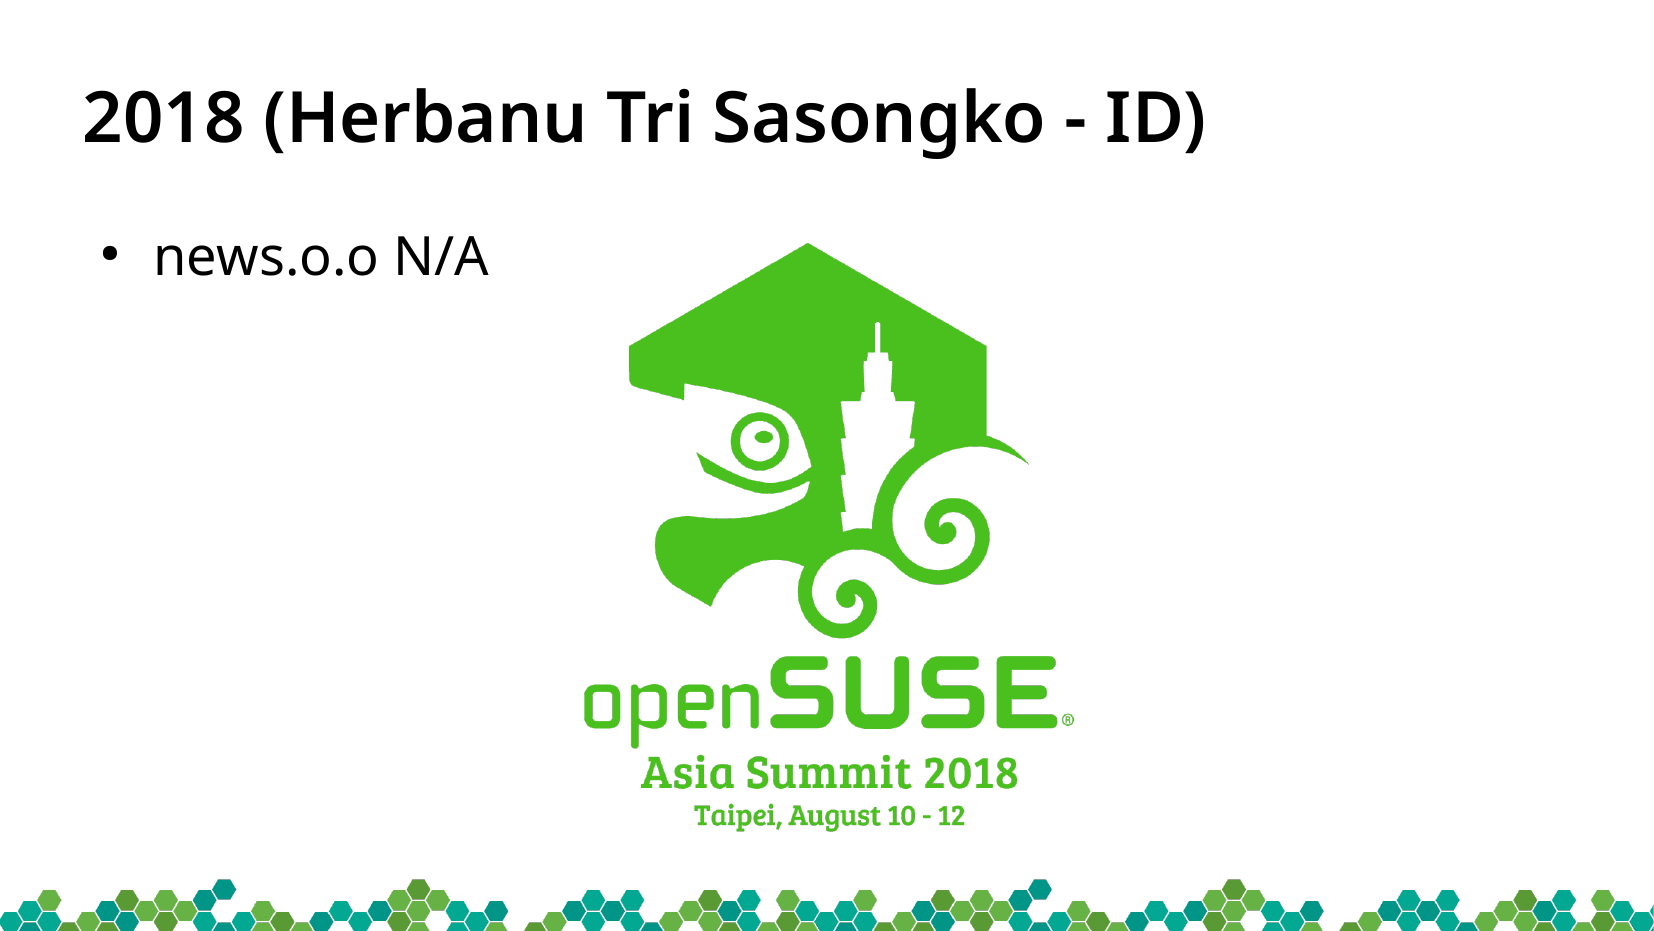

# 2018 (Herbanu Tri Sasongko - ID)
news.o.o N/A